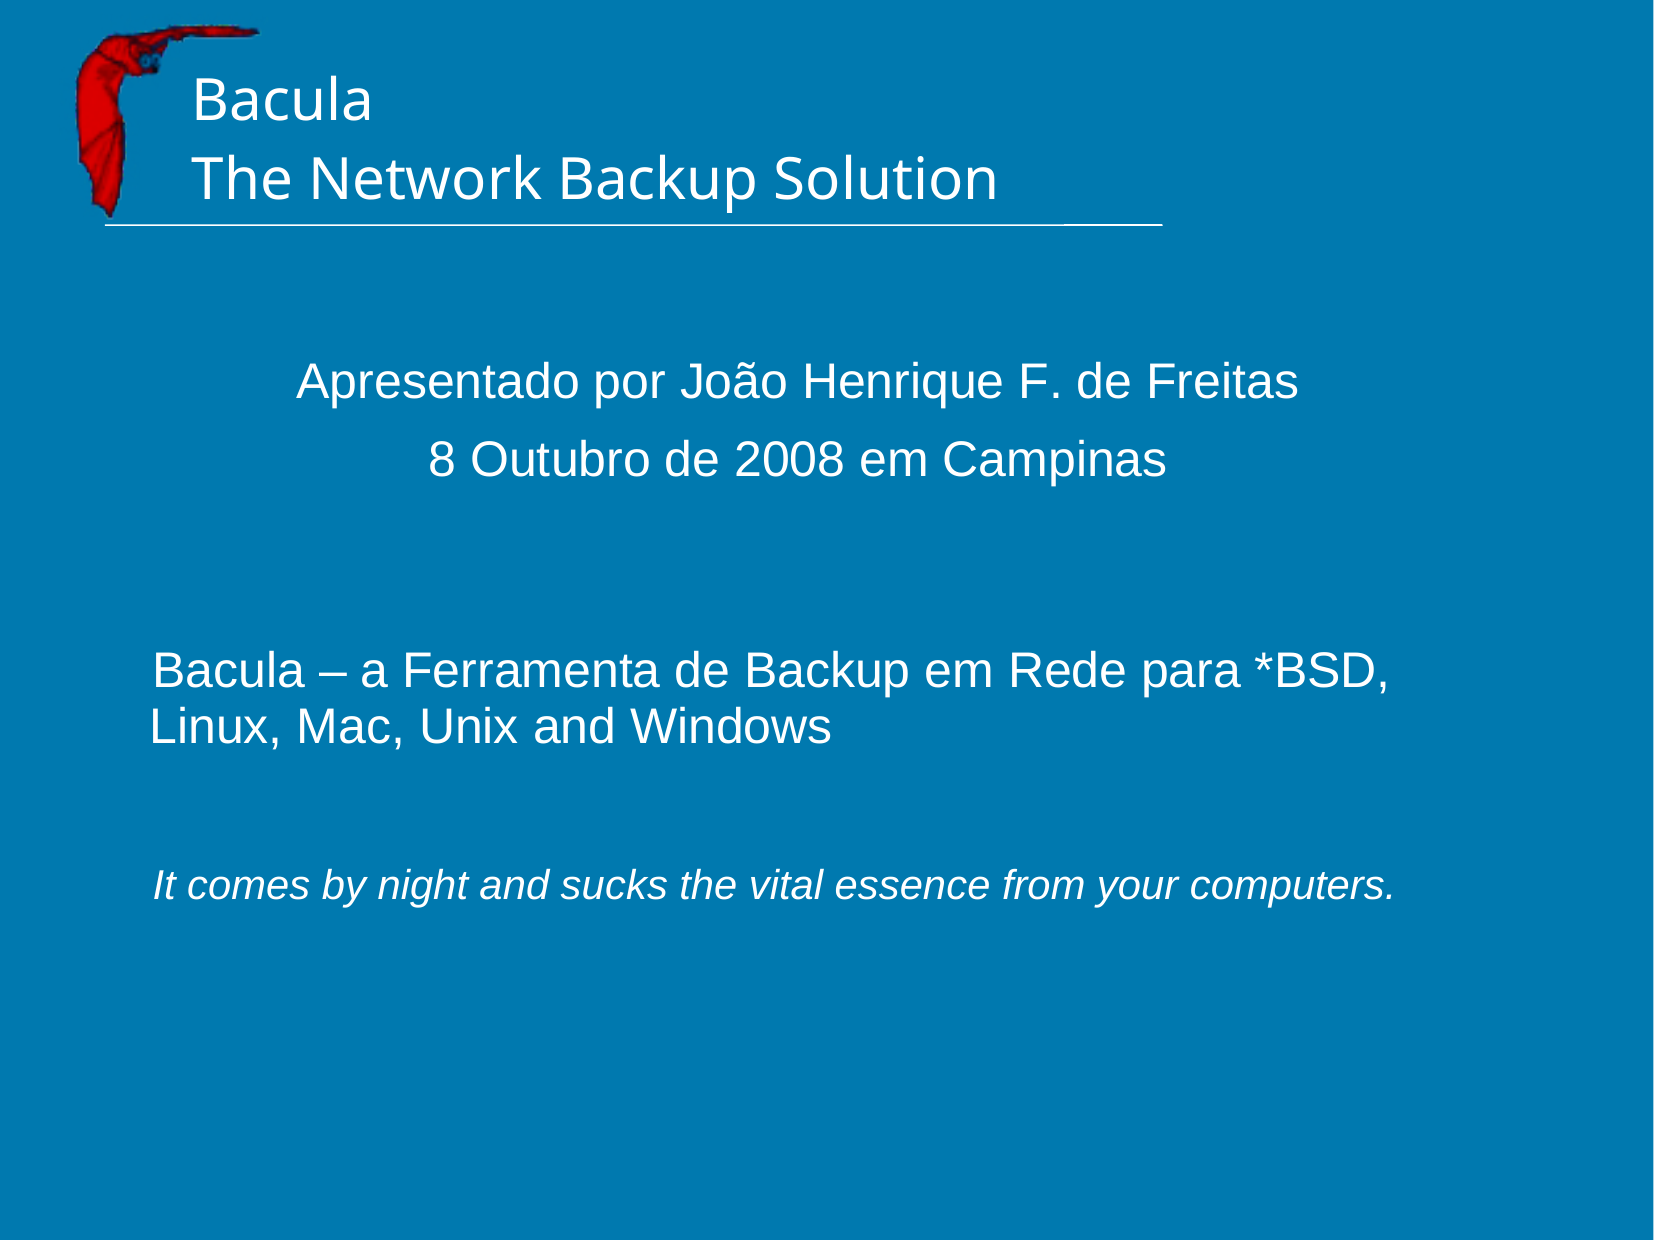

# Bacula The Network Backup Solution
Apresentado por João Henrique F. de Freitas
8 Outubro de 2008 em Campinas
 Bacula – a Ferramenta de Backup em Rede para *BSD, Linux, Mac, Unix and Windows
 It comes by night and sucks the vital essence from your computers.